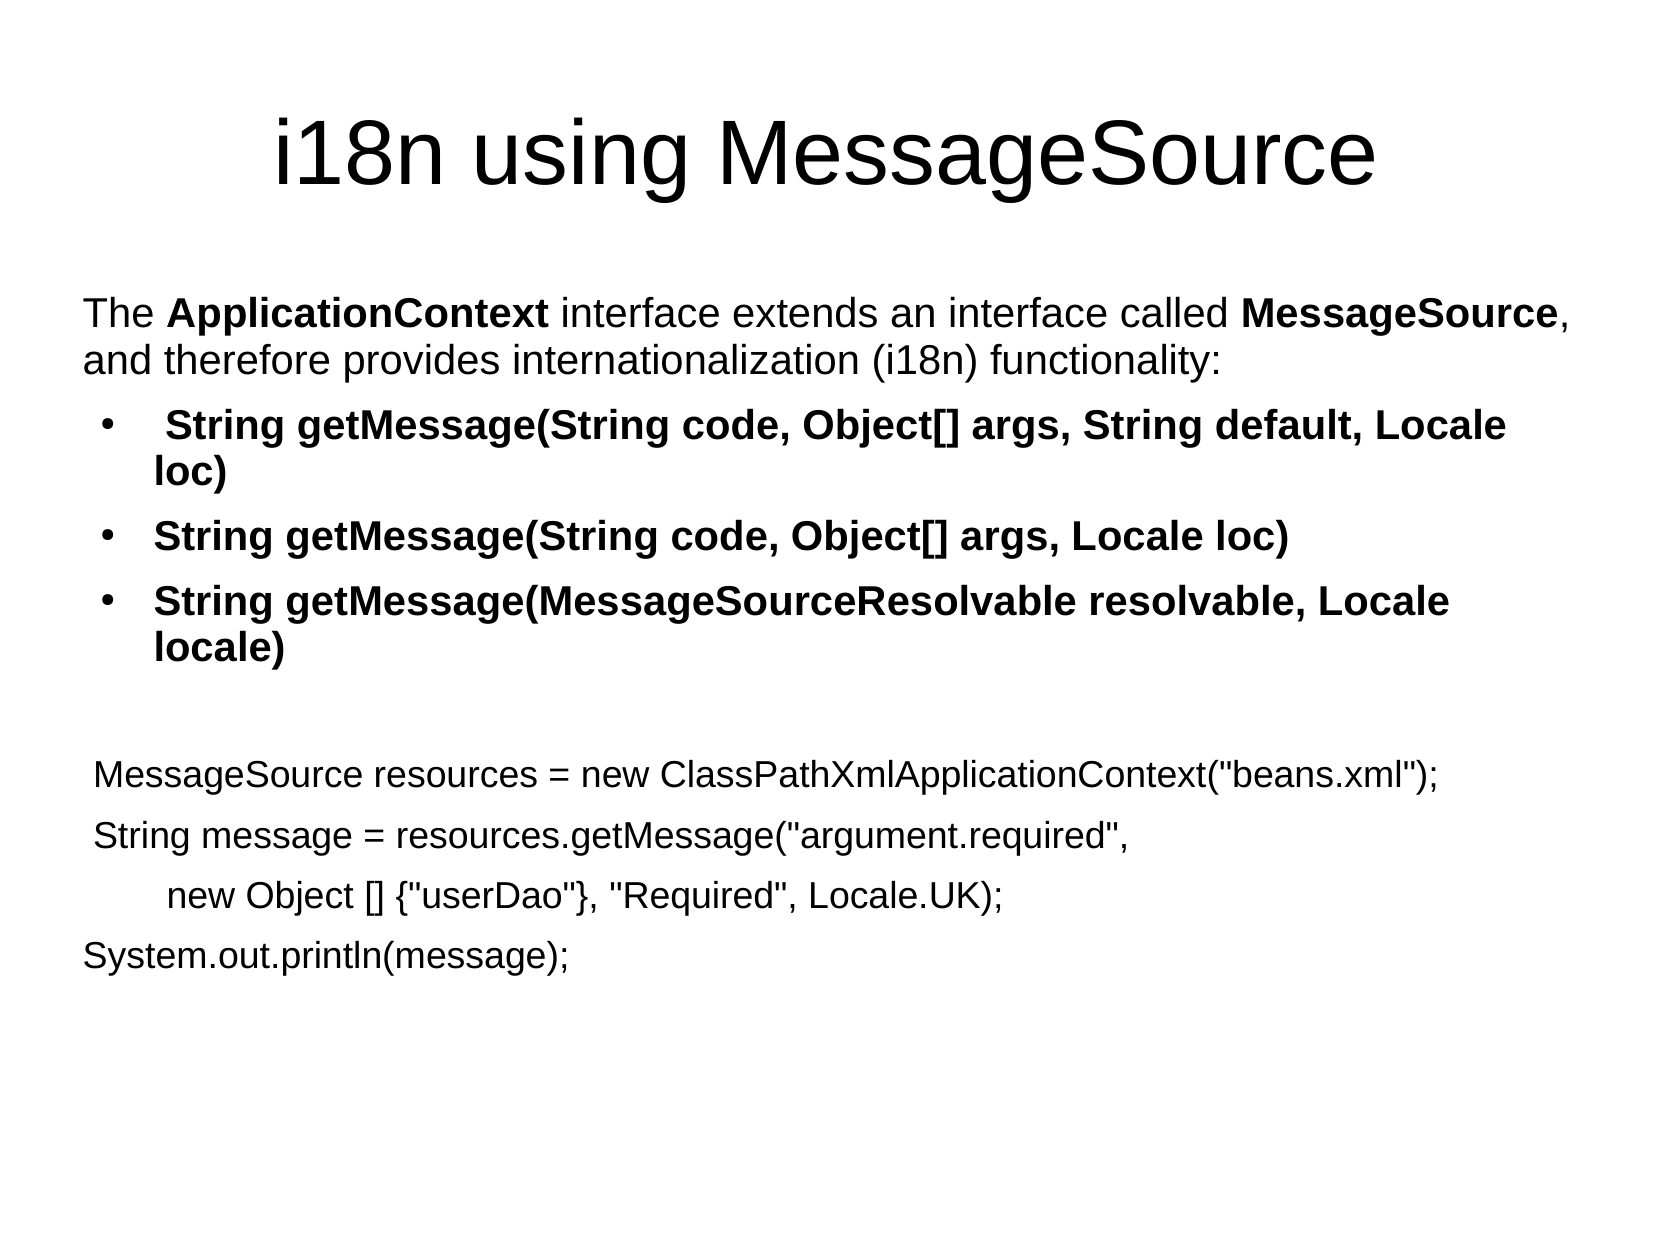

# i18n using MessageSource
The ApplicationContext interface extends an interface called MessageSource, and therefore provides internationalization (i18n) functionality:
 String getMessage(String code, Object[] args, String default, Locale loc)
String getMessage(String code, Object[] args, Locale loc)
String getMessage(MessageSourceResolvable resolvable, Locale locale)
 MessageSource resources = new ClassPathXmlApplicationContext("beans.xml");
 String message = resources.getMessage("argument.required",
 new Object [] {"userDao"}, "Required", Locale.UK);
System.out.println(message);